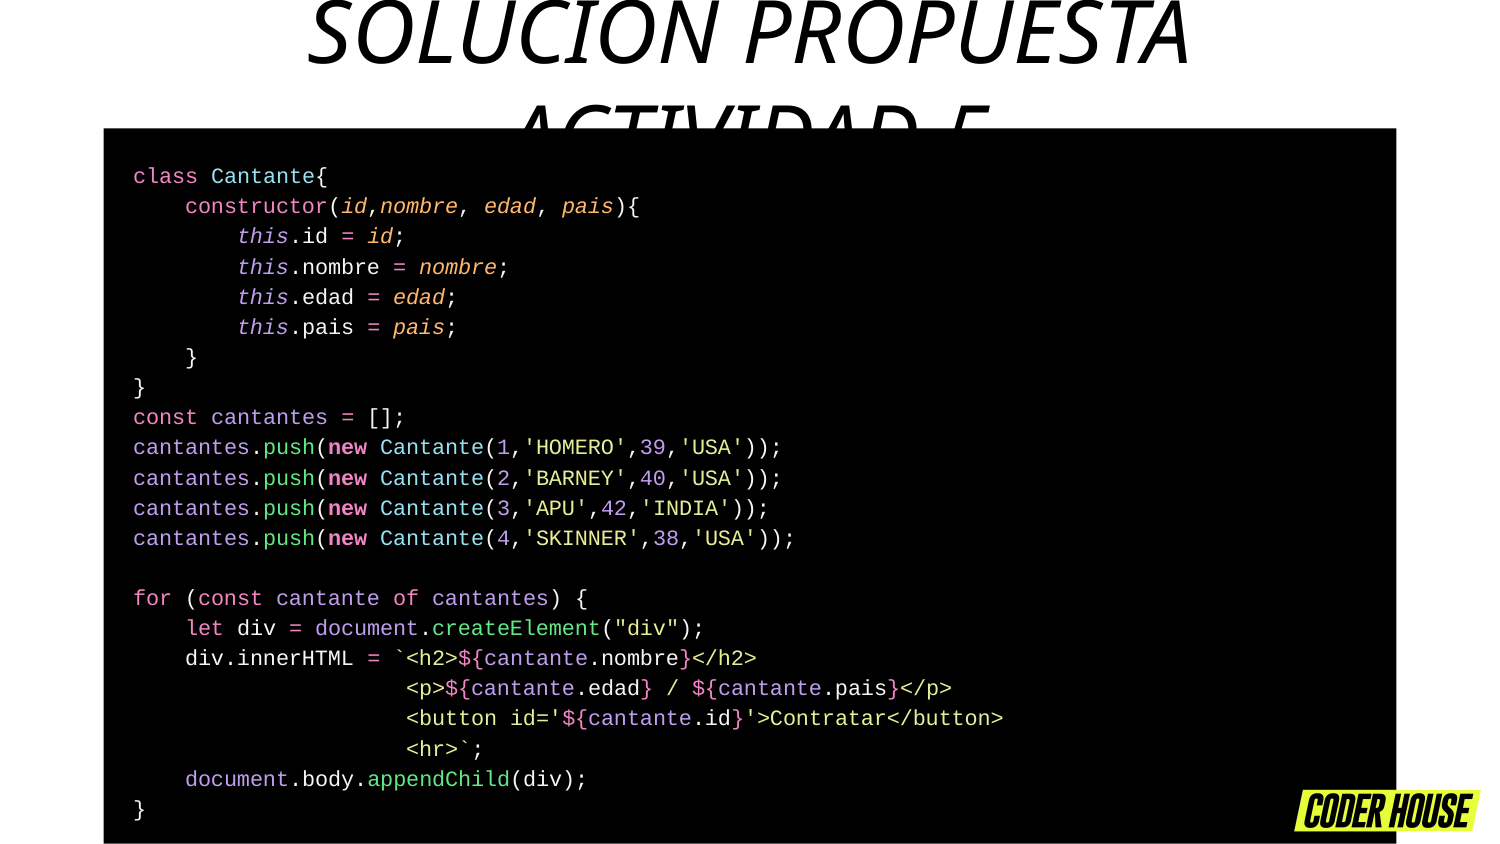

SOLUCIÓN PROPUESTA ACTIVIDAD 5
class Cantante{
 constructor(id,nombre, edad, pais){
 this.id = id;
 this.nombre = nombre;
 this.edad = edad;
 this.pais = pais;
 }
}
const cantantes = [];
cantantes.push(new Cantante(1,'HOMERO',39,'USA'));
cantantes.push(new Cantante(2,'BARNEY',40,'USA'));
cantantes.push(new Cantante(3,'APU',42,'INDIA'));
cantantes.push(new Cantante(4,'SKINNER',38,'USA'));
for (const cantante of cantantes) {
 let div = document.createElement("div");
 div.innerHTML = `<h2>${cantante.nombre}</h2>
 <p>${cantante.edad} / ${cantante.pais}</p>
 <button id='${cantante.id}'>Contratar</button>
 <hr>`;
 document.body.appendChild(div);
}